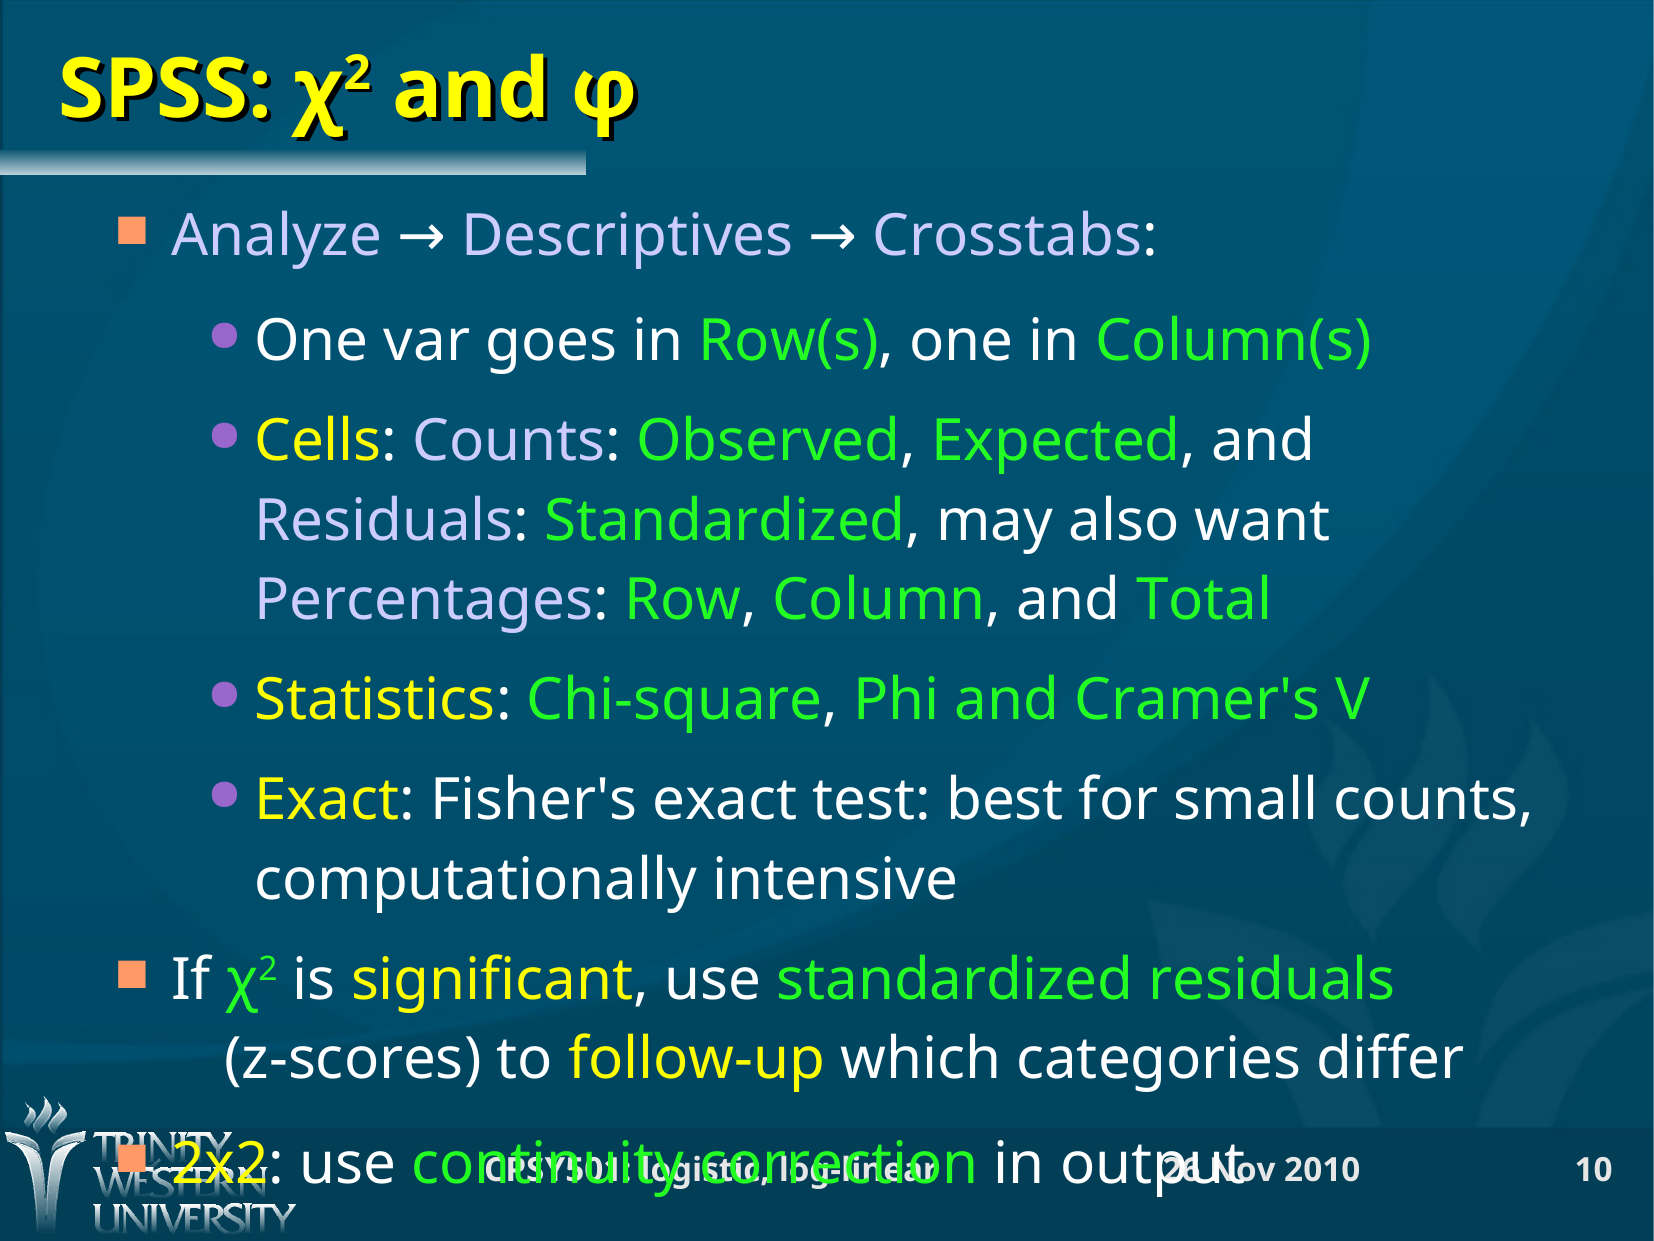

# SPSS: χ2 and φ
Analyze → Descriptives → Crosstabs:
One var goes in Row(s), one in Column(s)
Cells: Counts: Observed, Expected, and Residuals: Standardized, may also want Percentages: Row, Column, and Total
Statistics: Chi-square, Phi and Cramer's V
Exact: Fisher's exact test: best for small counts, computationally intensive
If χ2 is significant, use standardized residuals
(z-scores) to follow-up which categories differ
2x2: use continuity correction in output
CPSY501: logistic, log-linear
26 Nov 2010
10